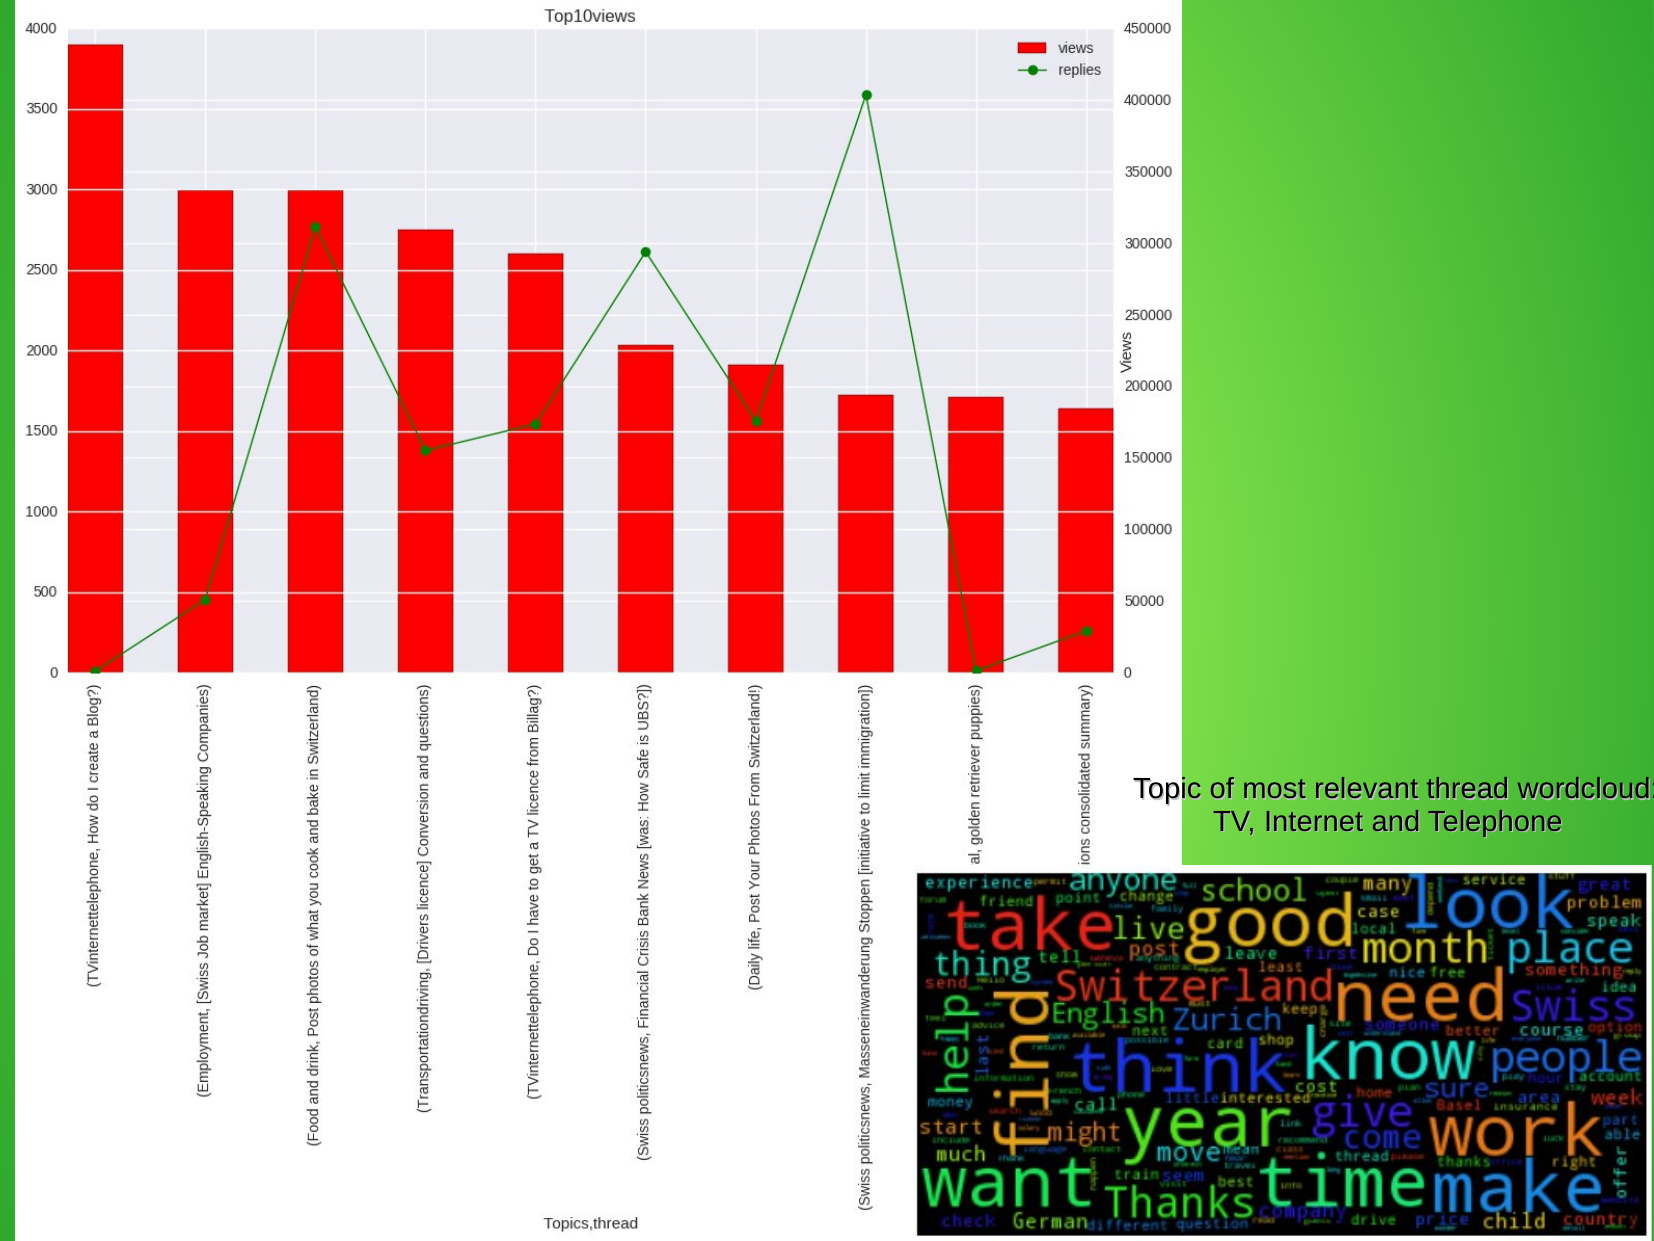

Topic of most relevant thread wordcloud:
TV, Internet and Telephone